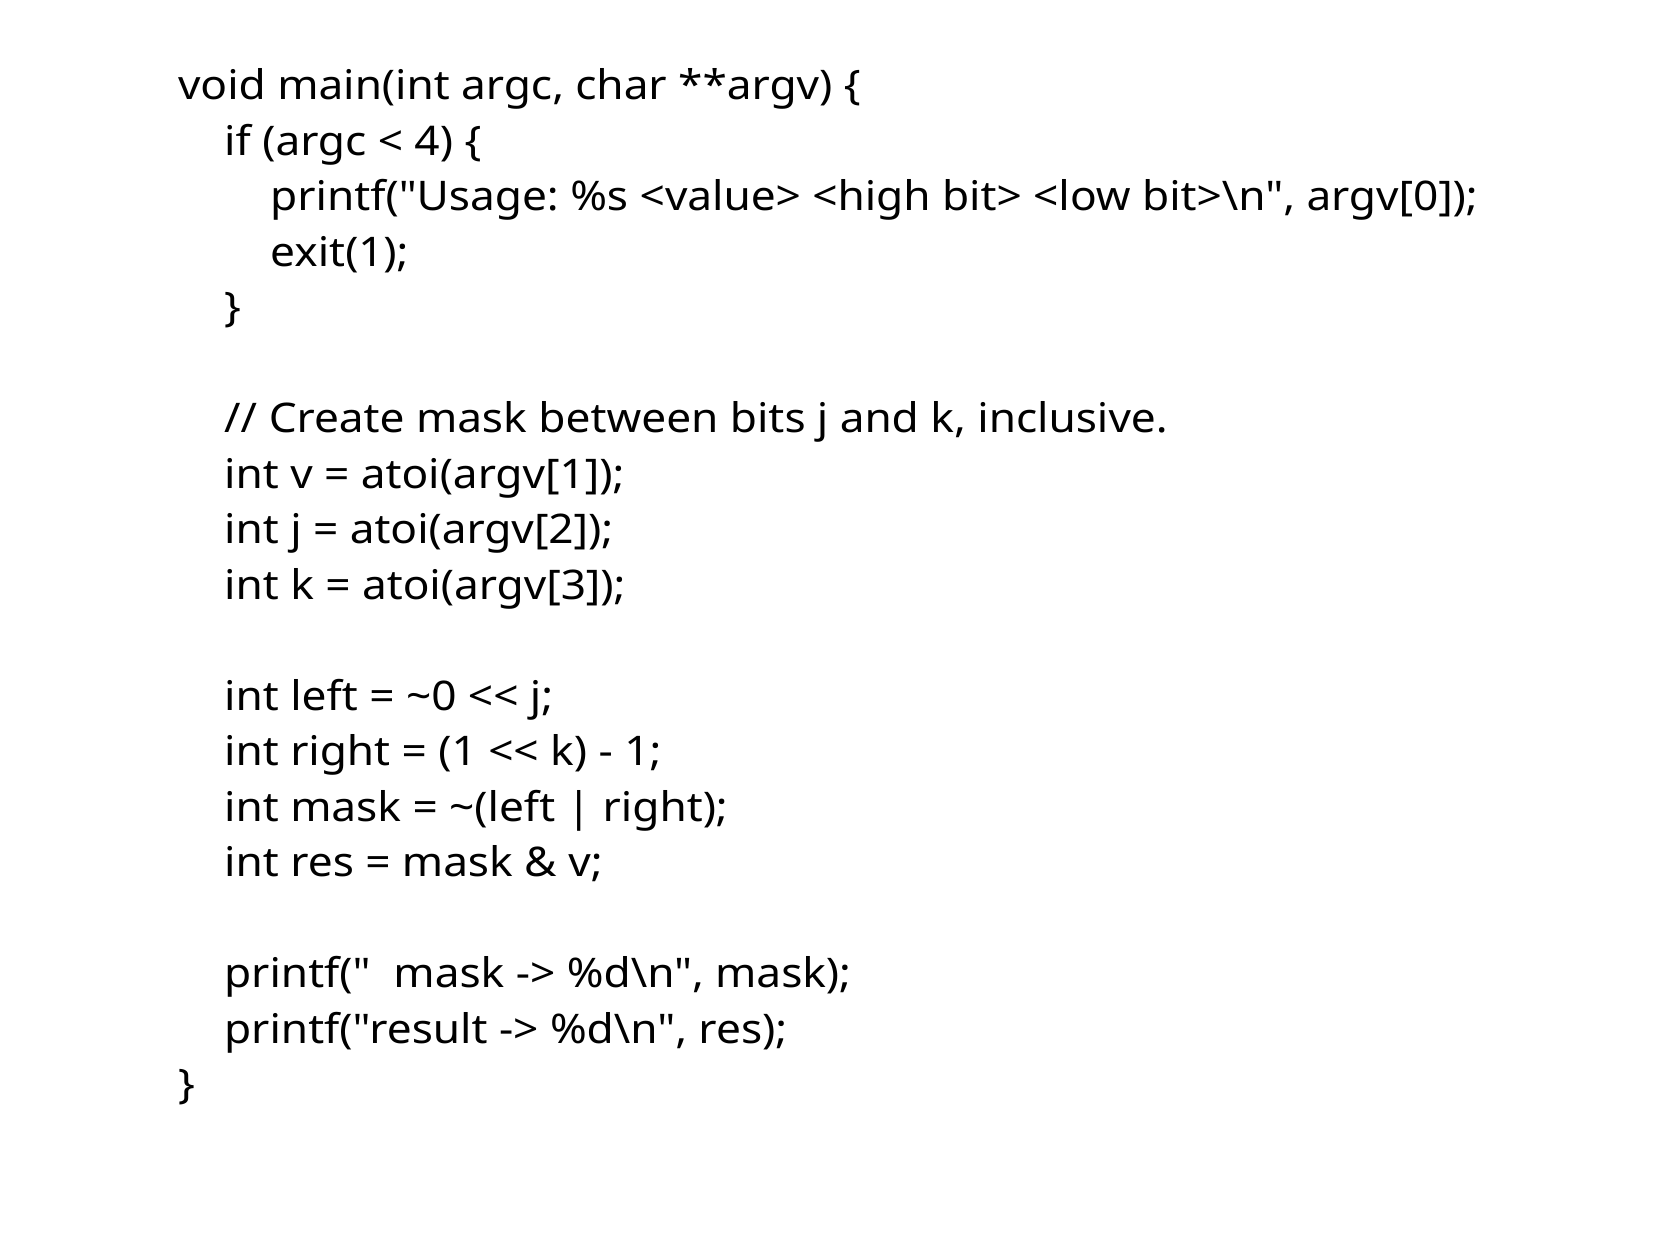

void main(int argc, char **argv) {
 if (argc < 4) {
 printf("Usage: %s <value> <high bit> <low bit>\n", argv[0]);
 exit(1);
 }
 // Create mask between bits j and k, inclusive.
 int v = atoi(argv[1]);
 int j = atoi(argv[2]);
 int k = atoi(argv[3]);
 int left = ~0 << j;
 int right = (1 << k) - 1;
 int mask = ~(left | right);
 int res = mask & v;
 printf(" mask -> %d\n", mask);
 printf("result -> %d\n", res);
}